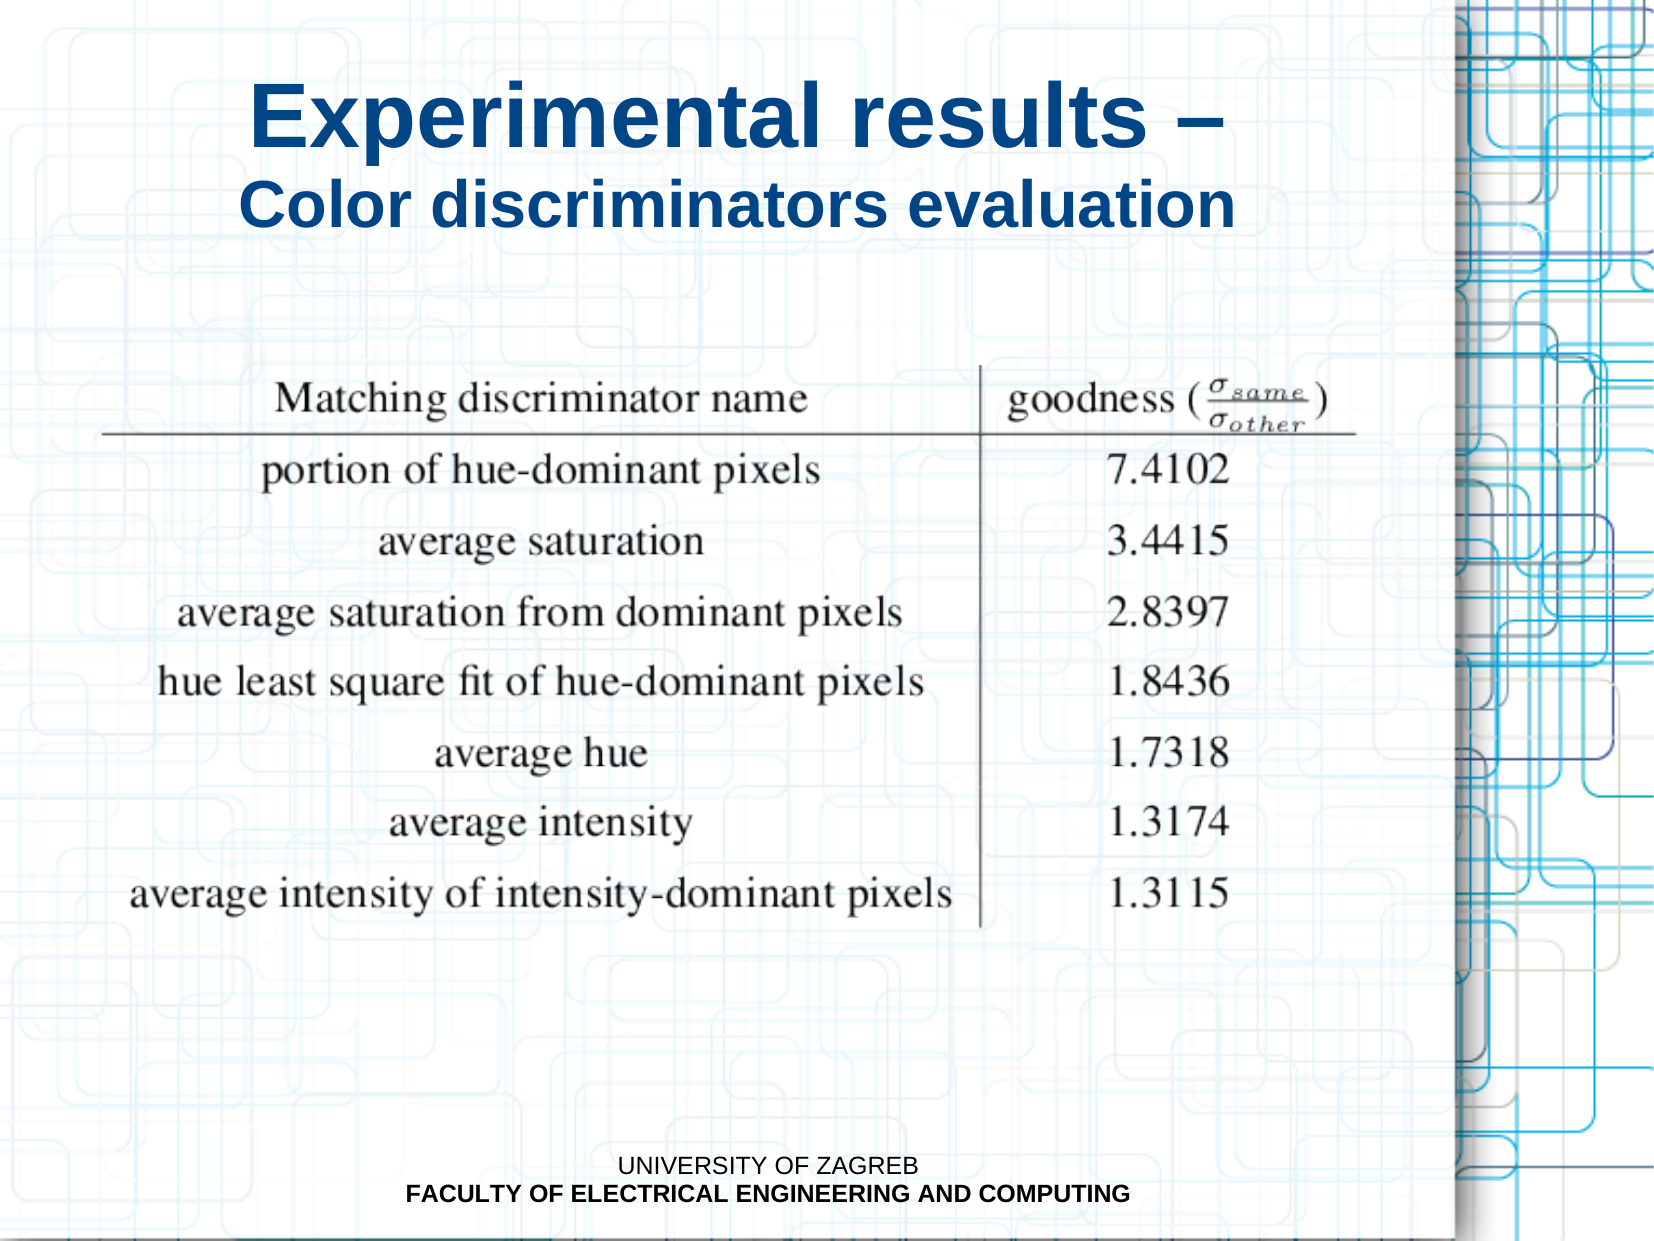

# Experimental results – Color discriminators evaluation